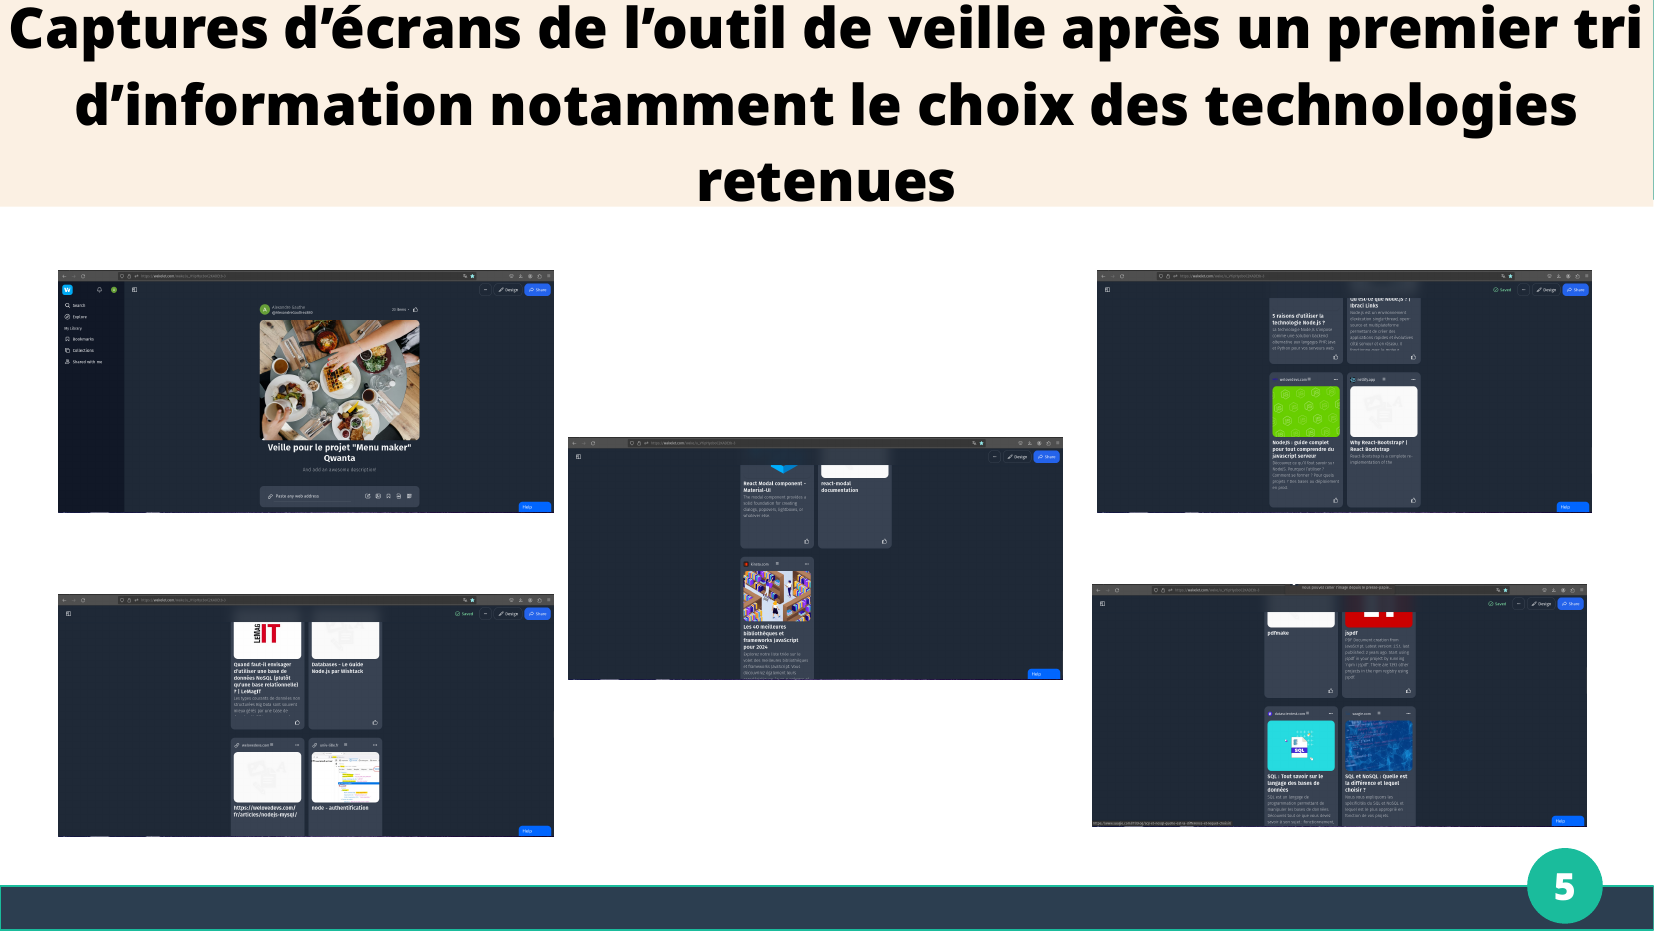

# Captures d’écrans de l’outil de veille après un premier tri d’information notamment le choix des technologies retenues
5